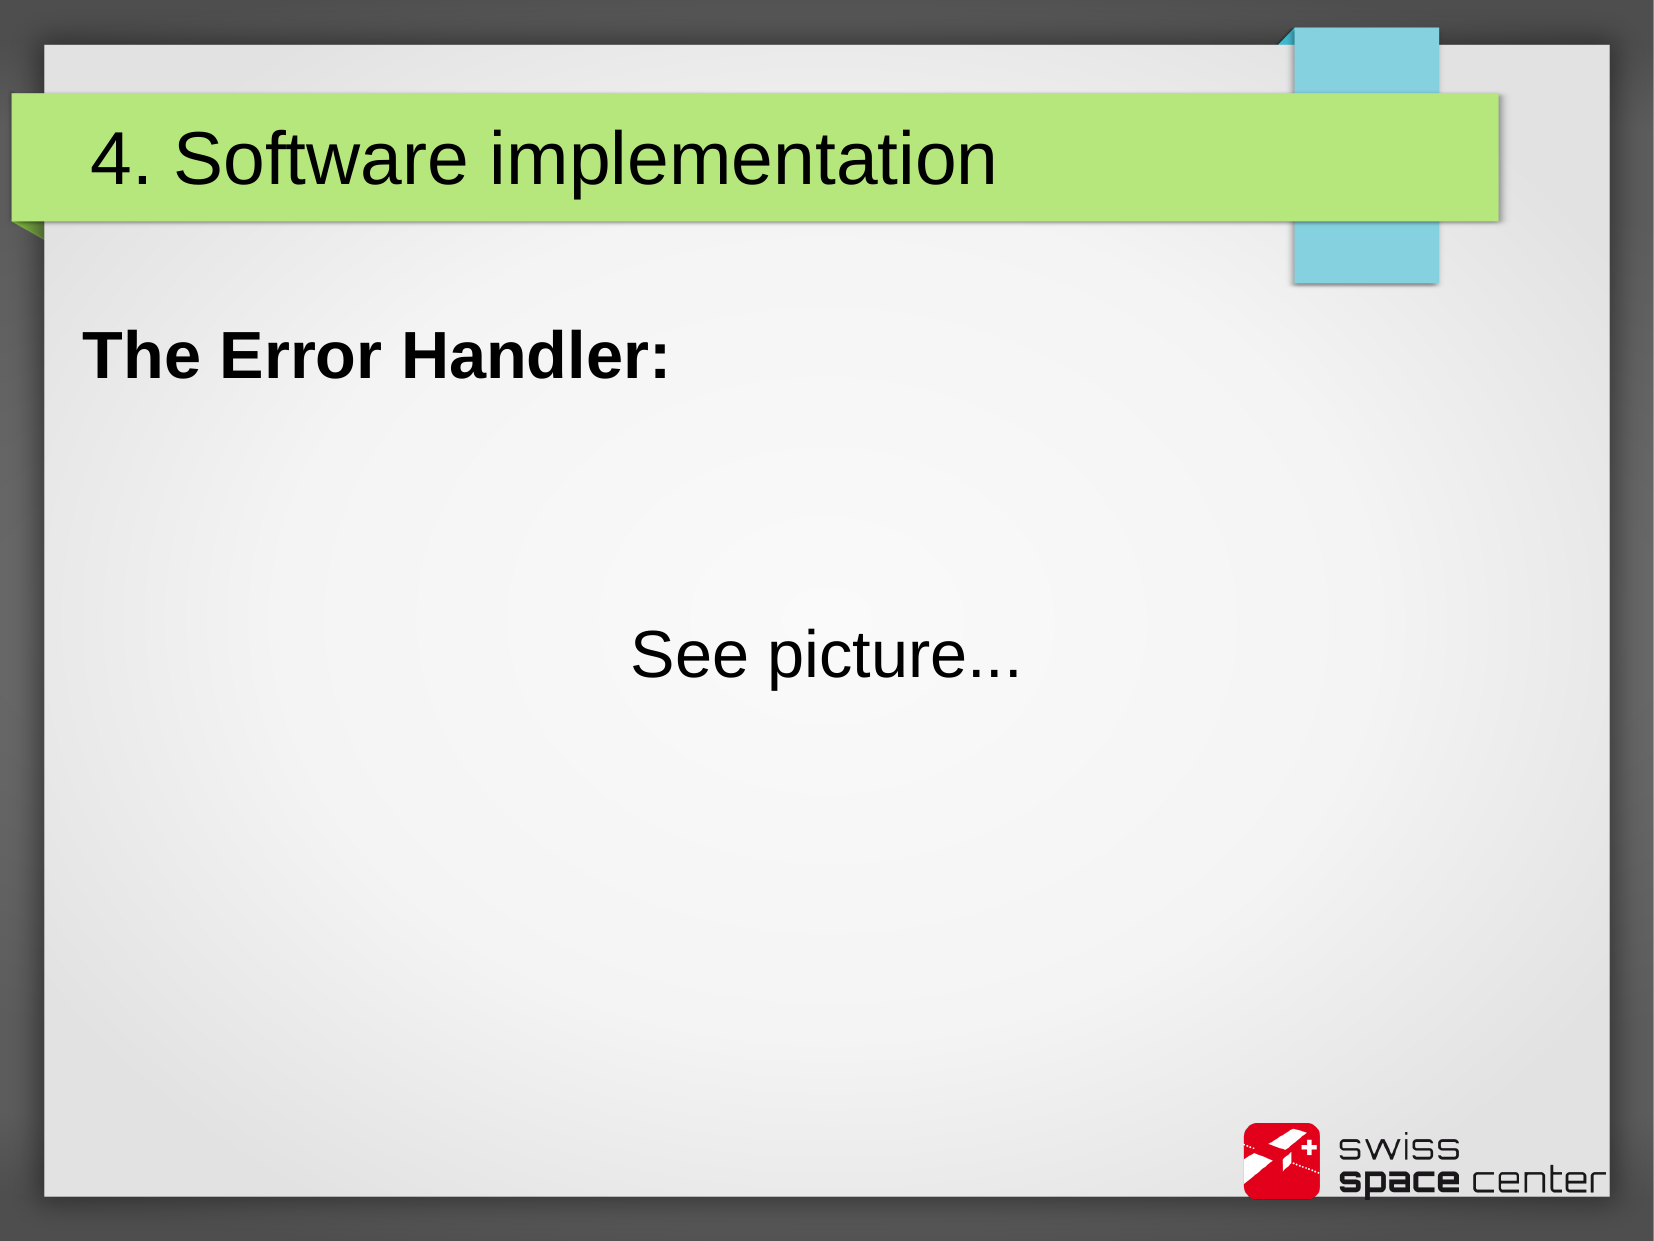

# 4. Software implementation
The Error Handler:
See picture...